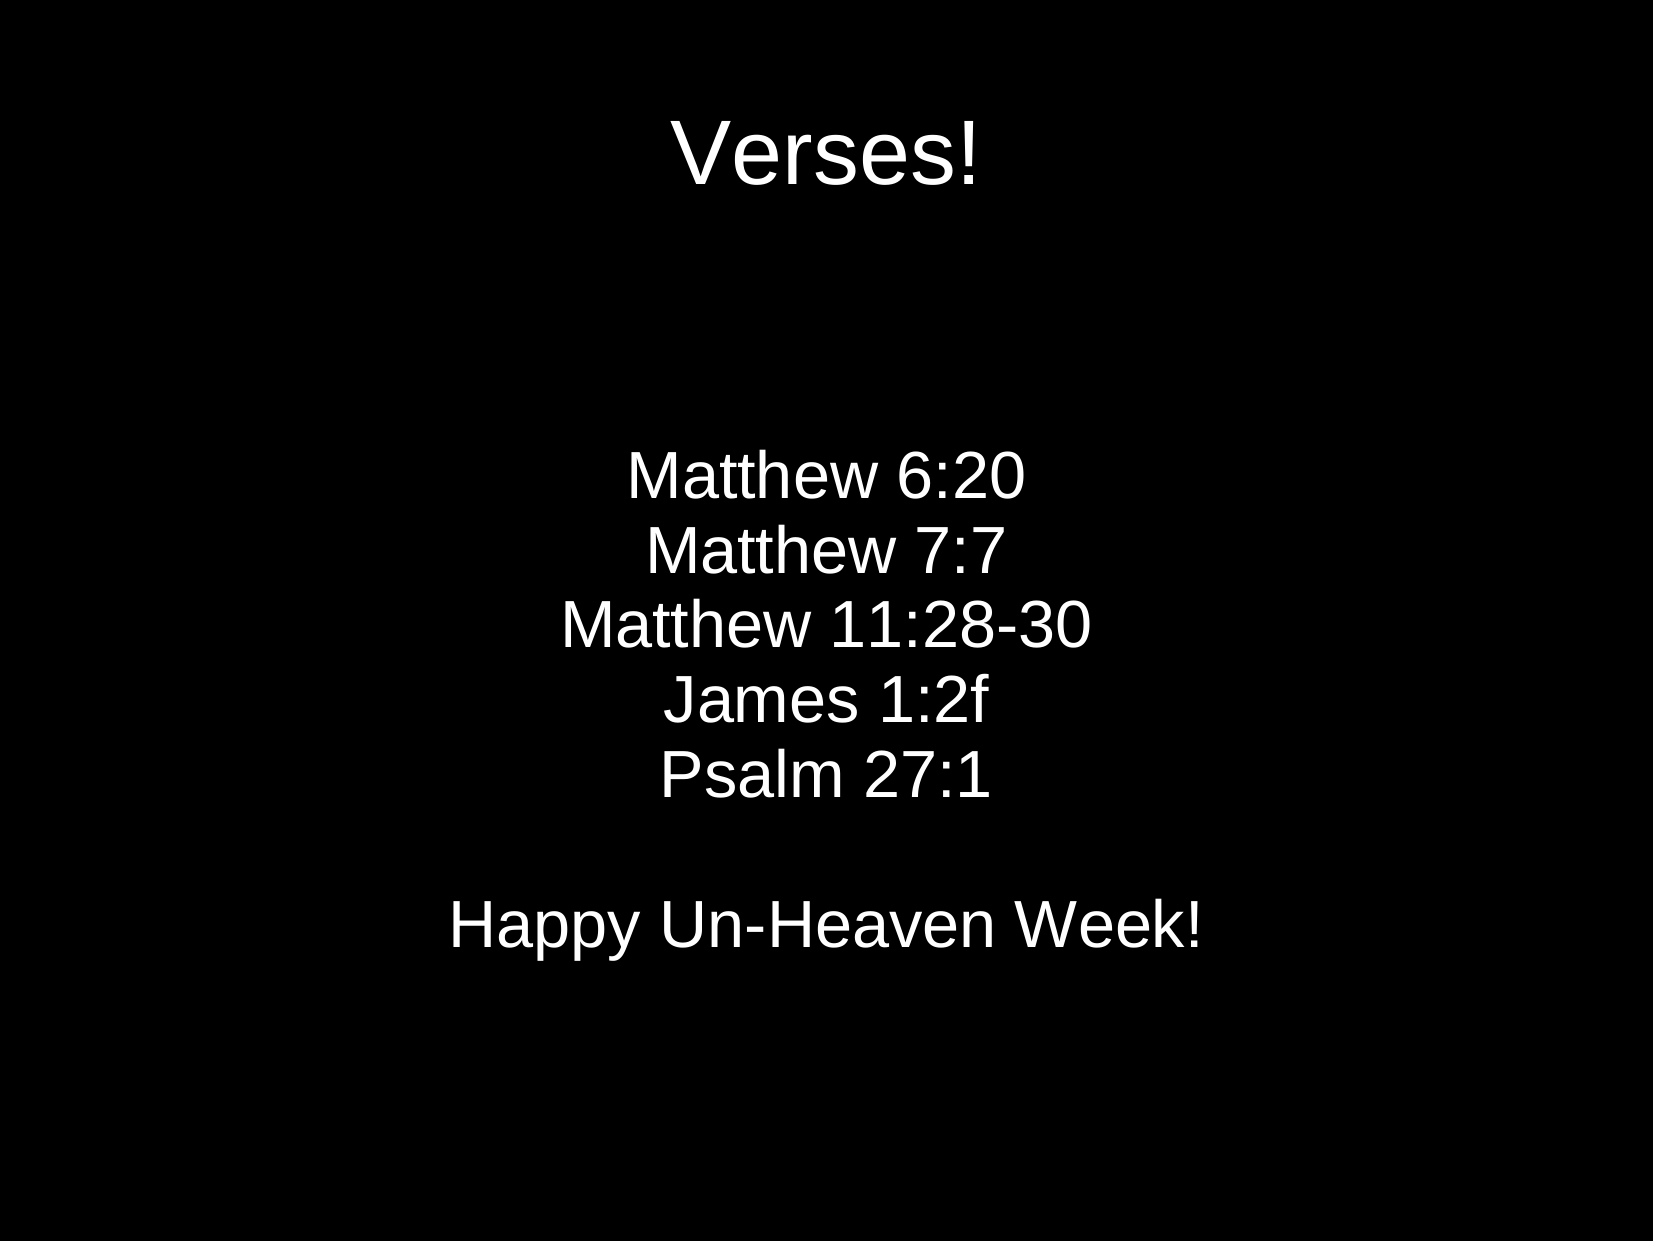

# Verses!
Matthew 6:20
Matthew 7:7
Matthew 11:28-30
James 1:2f
Psalm 27:1
Happy Un-Heaven Week!